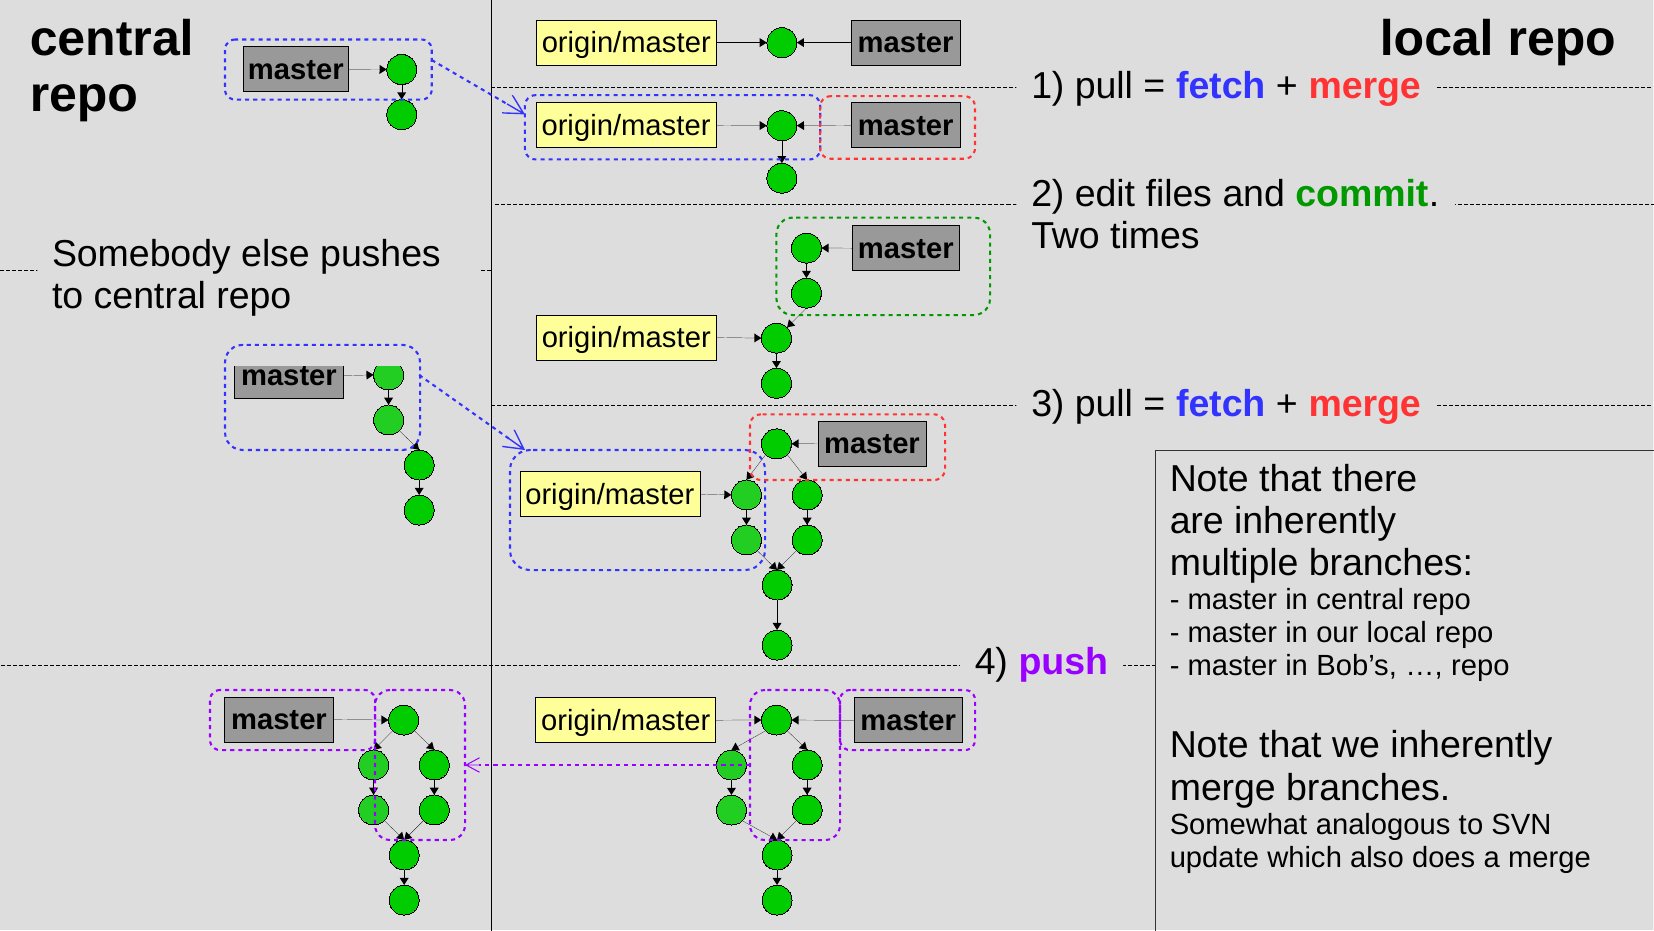

central
repo
local repo
origin/master
master
master
1) pull = fetch + merge
origin/master
master
2) edit files and commit.
Two times
Somebody else pushes
to central repo
master
origin/master
master
3) pull = fetch + merge
master
Note that there
are inherently
multiple branches:
- master in central repo
- master in our local repo
- master in Bob’s, …, repo
Note that we inherently
merge branches.
Somewhat analogous to SVN
update which also does a merge
origin/master
4) push
master
origin/master
master